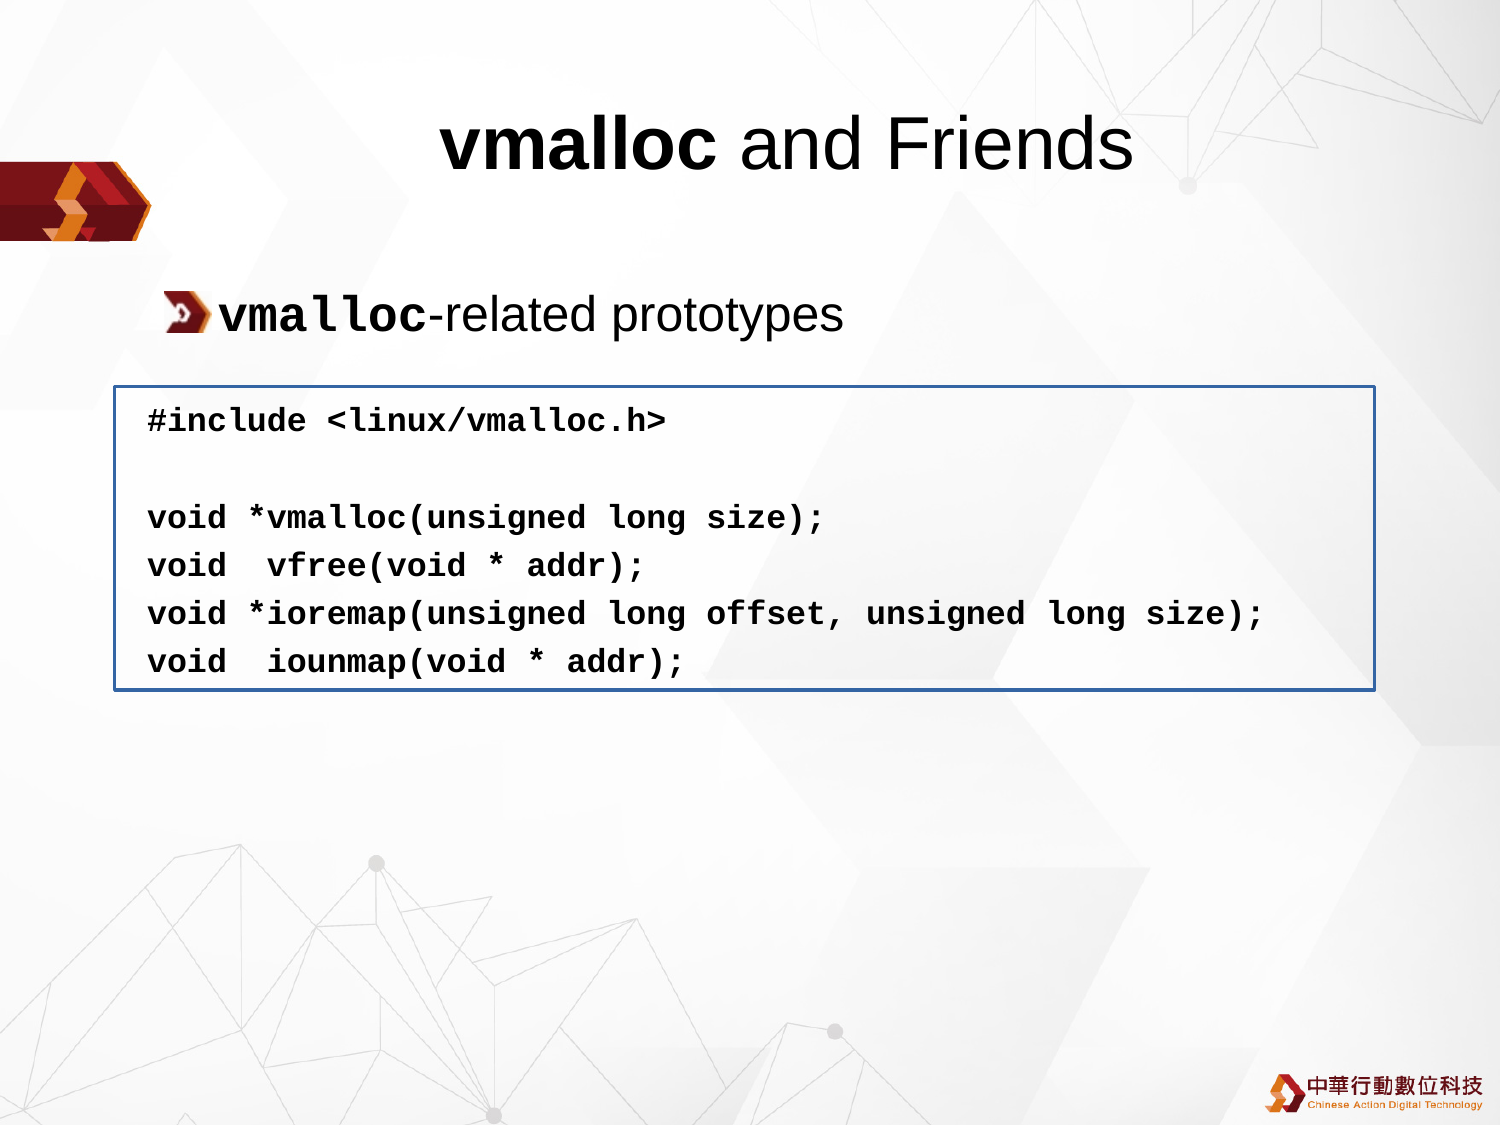

# vmalloc and Friends
vmalloc-related prototypes
#include <linux/vmalloc.h>
void *vmalloc(unsigned long size);
void vfree(void * addr);
void *ioremap(unsigned long offset, unsigned long size);
void iounmap(void * addr);